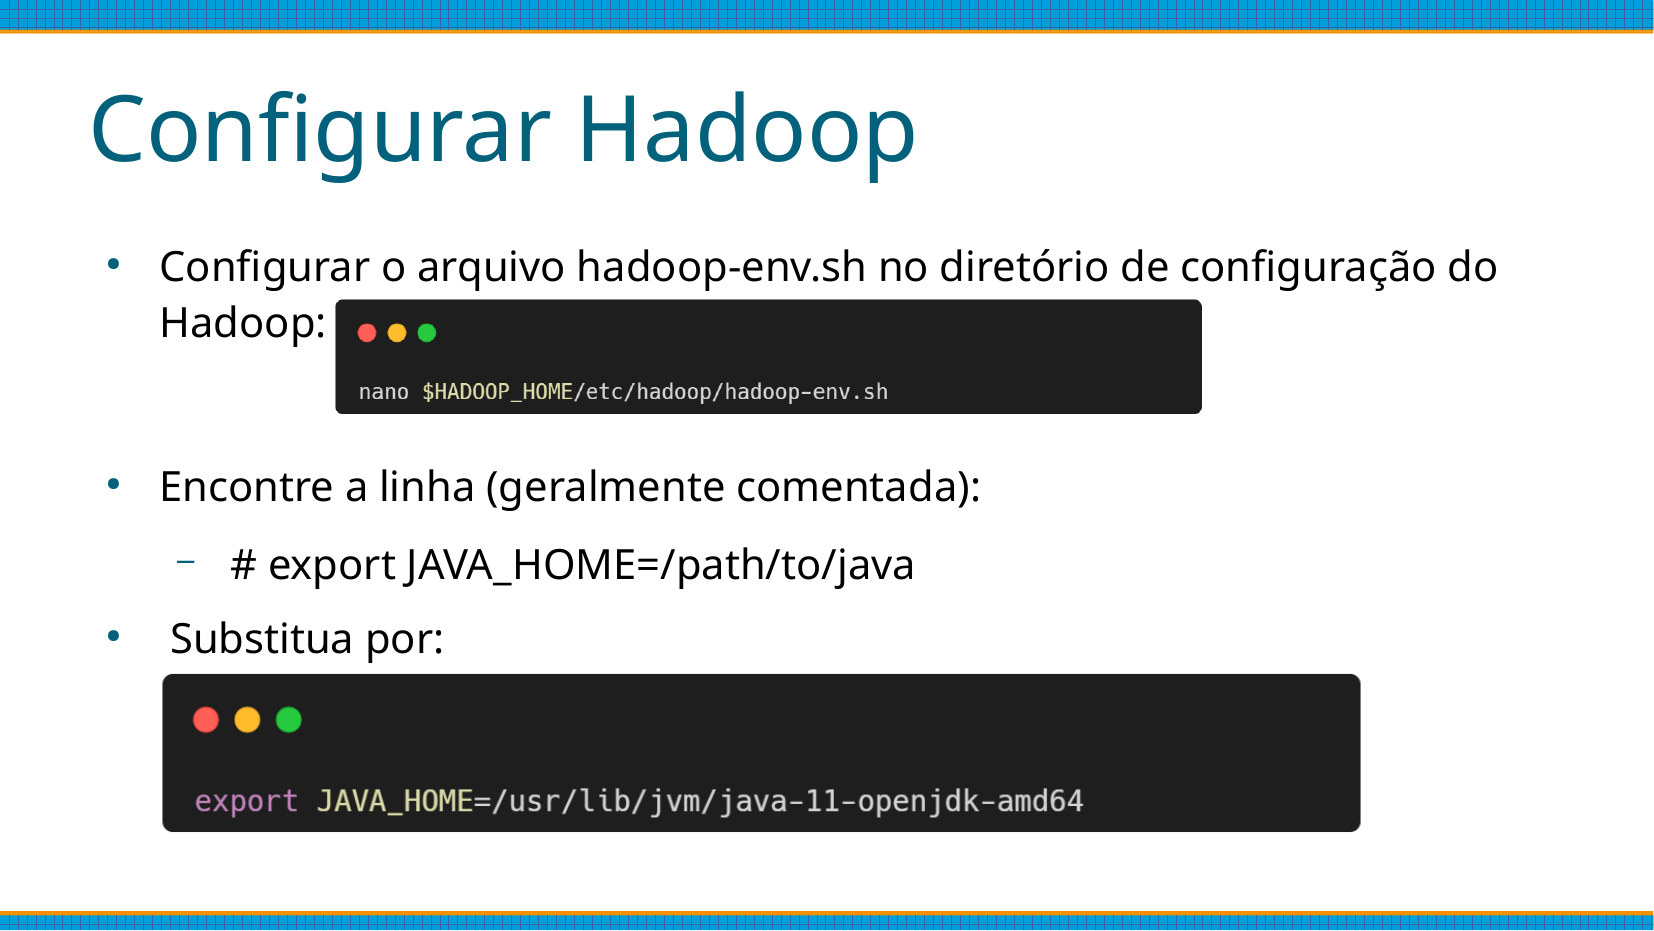

# Configurar Hadoop
Configurar o arquivo hadoop-env.sh no diretório de configuração do Hadoop:
Encontre a linha (geralmente comentada):
# export JAVA_HOME=/path/to/java
 Substitua por: